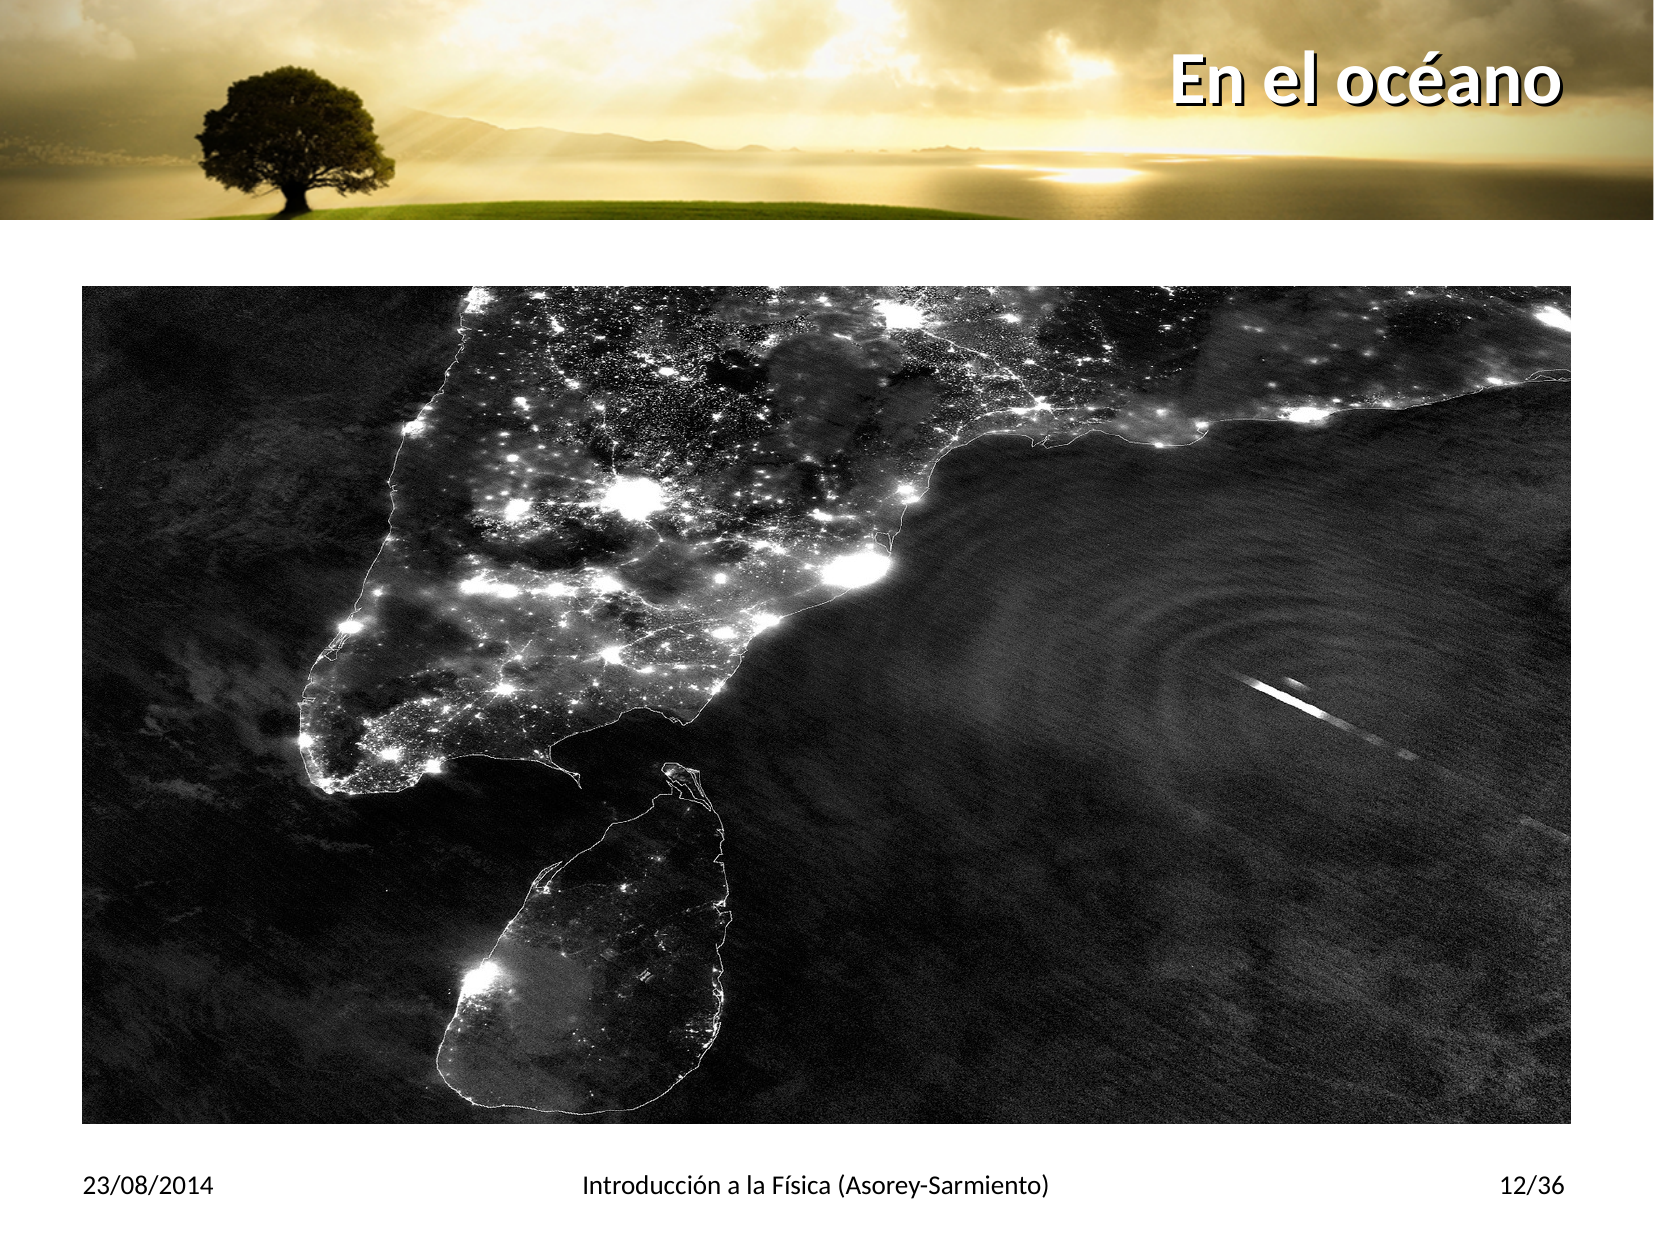

# En el océano
23/08/2014
Introducción a la Física (Asorey-Sarmiento)
12